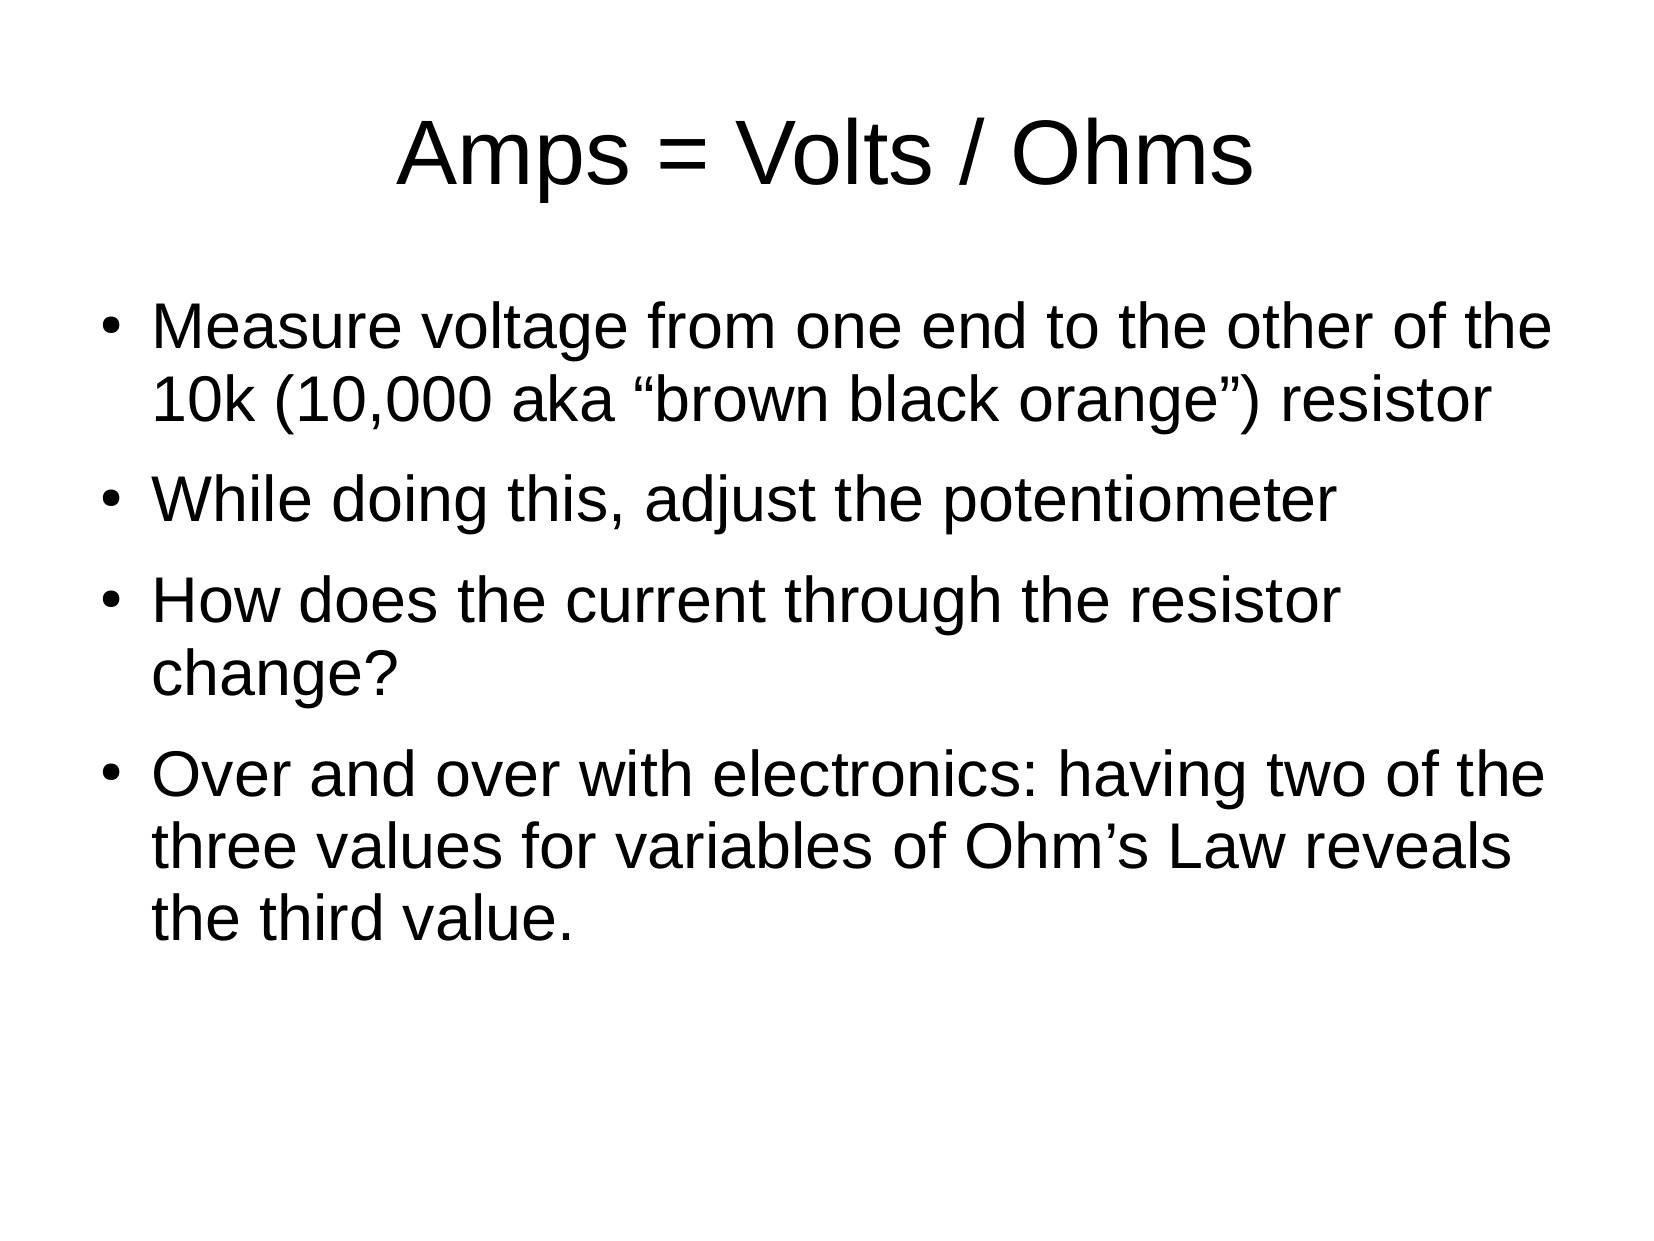

# Amps = Volts / Ohms
Measure voltage from one end to the other of the 10k (10,000 aka “brown black orange”) resistor
While doing this, adjust the potentiometer
How does the current through the resistor change?
Over and over with electronics: having two of the three values for variables of Ohm’s Law reveals the third value.